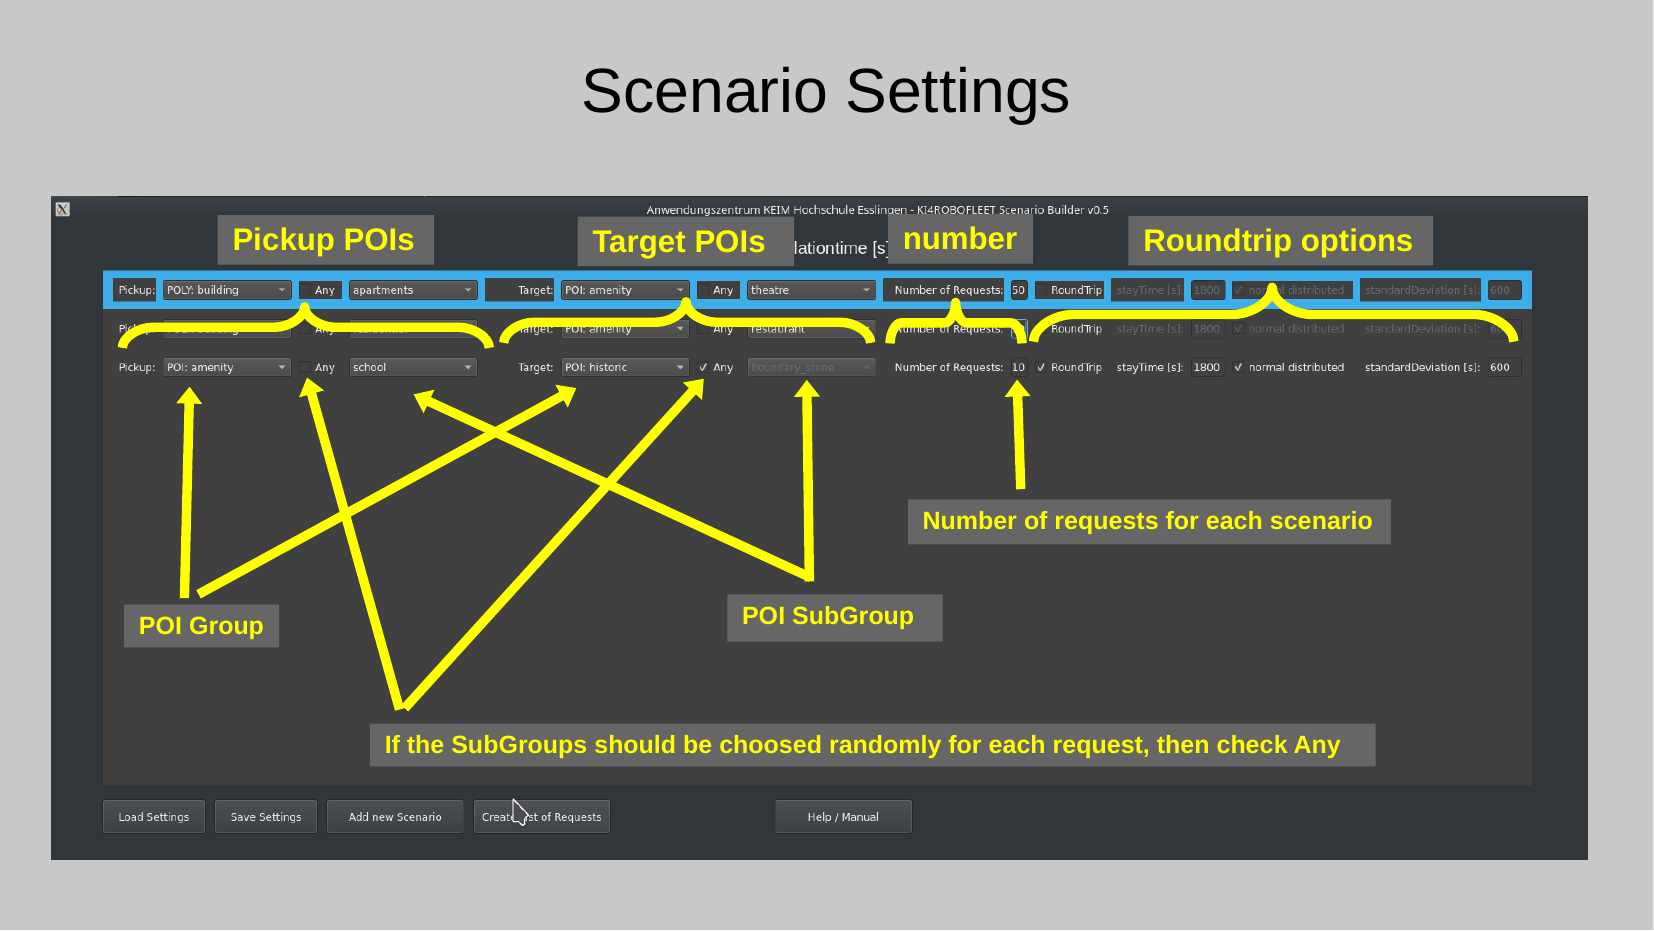

# Scenario Settings
number
Pickup POIs
Roundtrip options
Target POIs
Number of requests for each scenario
POI SubGroup
POI Group
If the SubGroups should be choosed randomly for each request, then check Any